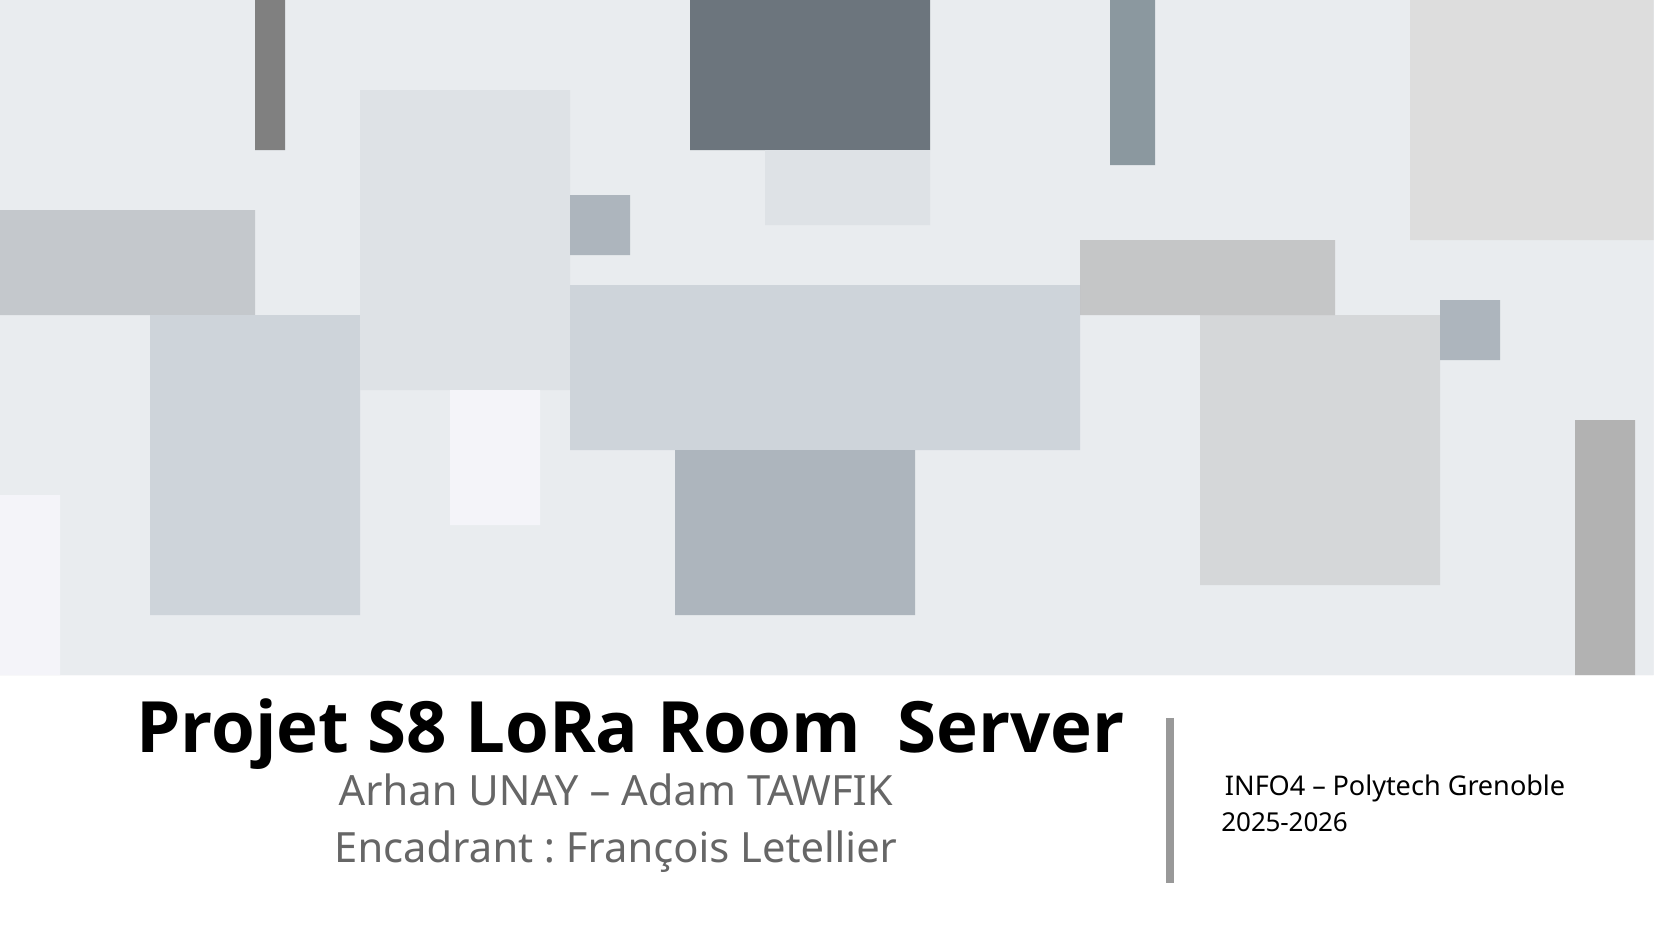

# Projet S8 LoRa Room Server
INFO4 – Polytech Grenoble
 2025-2026
Arhan UNAY – Adam TAWFIK
Encadrant : François Letellier